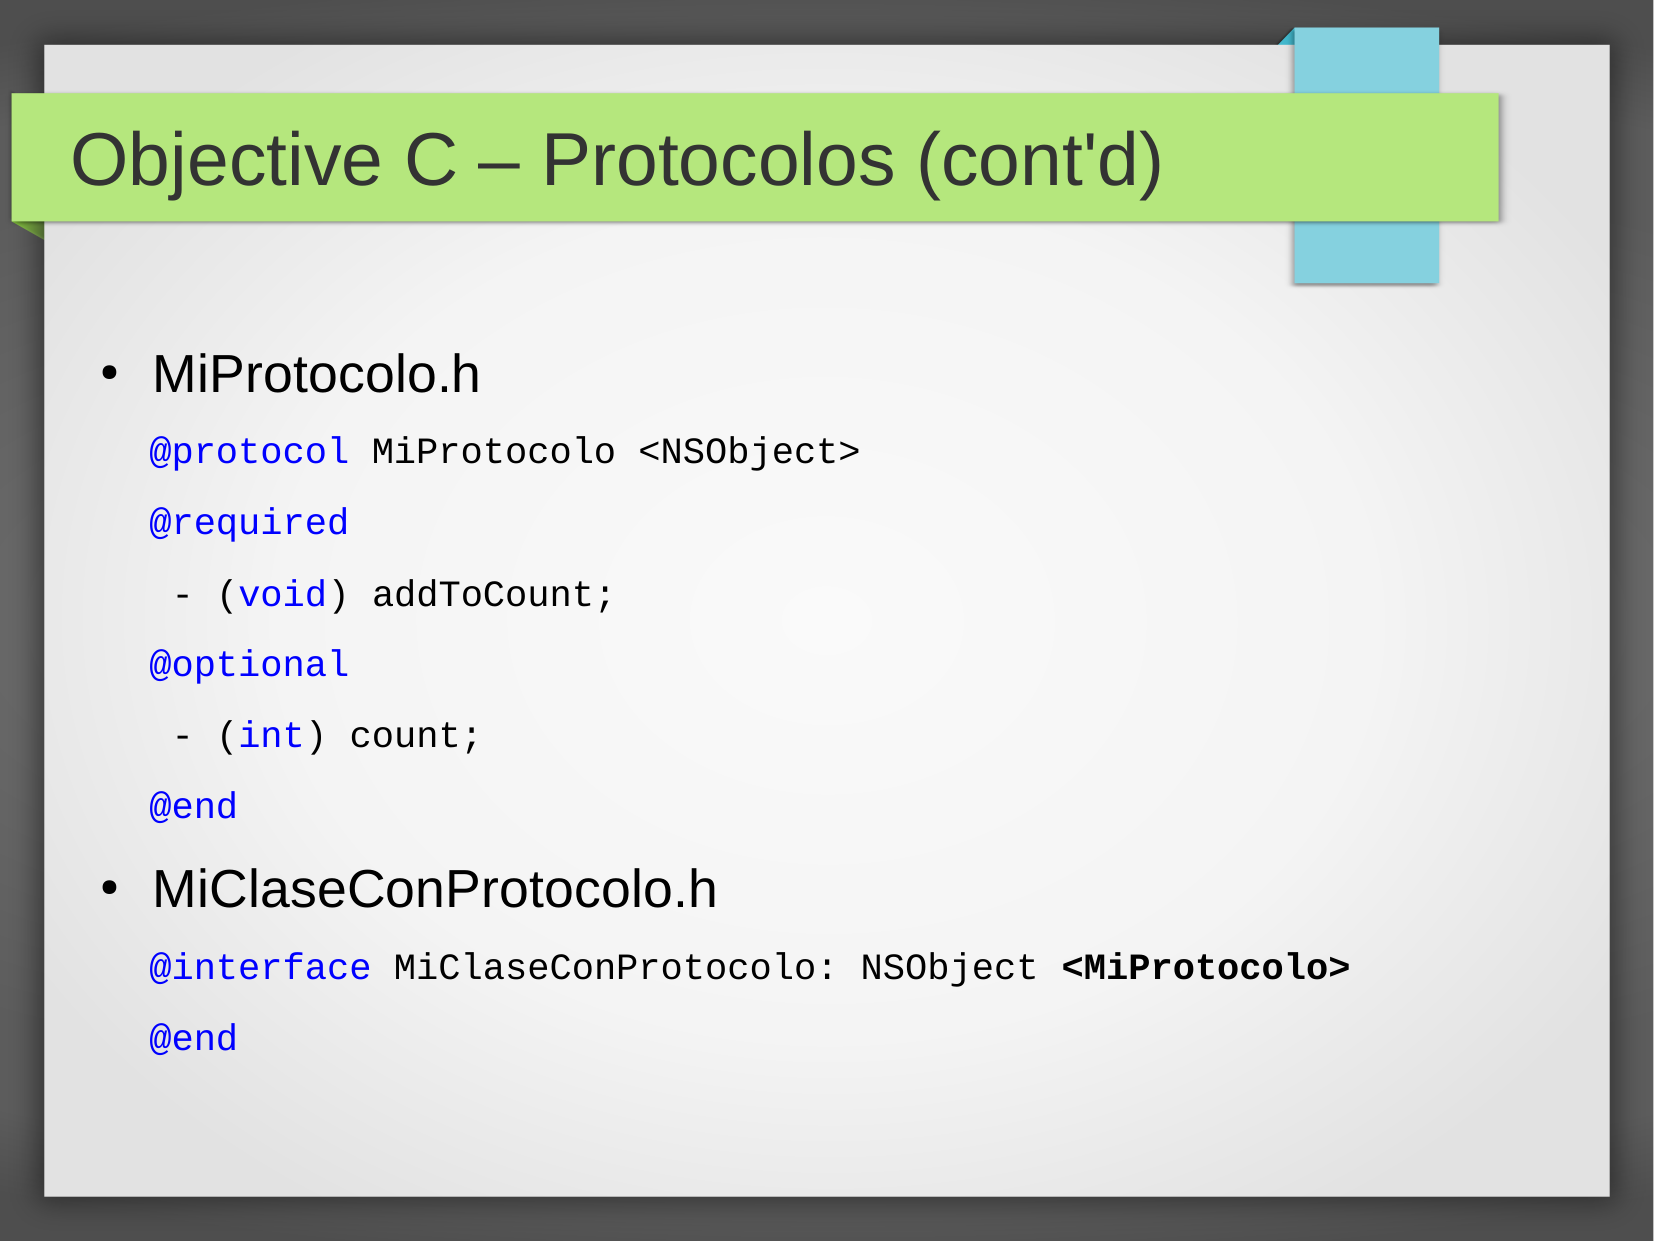

# Objective C – Protocolos (cont'd)
MiProtocolo.h
 @protocol MiProtocolo <NSObject>
 @required
 - (void) addToCount;
 @optional
 - (int) count;
 @end
MiClaseConProtocolo.h
 @interface MiClaseConProtocolo: NSObject <MiProtocolo>
 @end